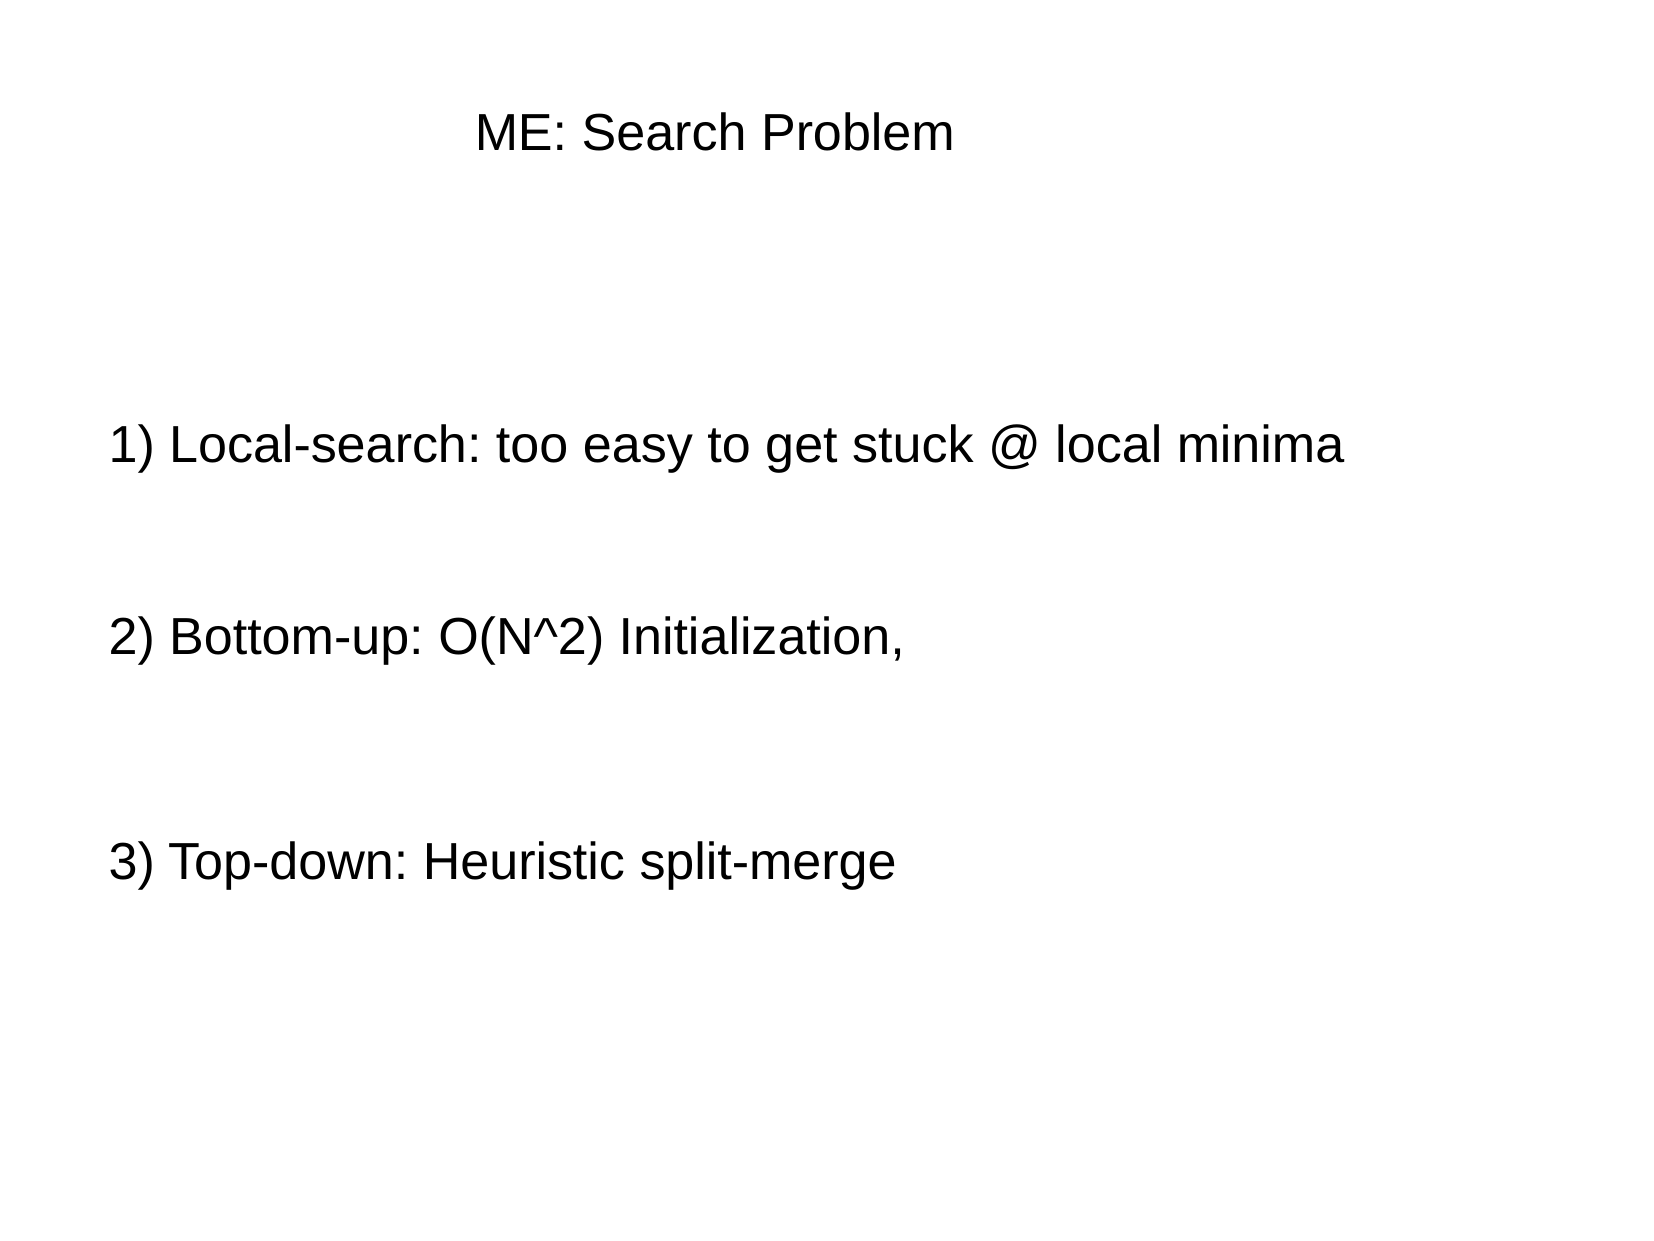

ME: Search Problem
1) Local-search: too easy to get stuck @ local minima
2) Bottom-up: O(N^2) Initialization,
3) Top-down: Heuristic split-merge